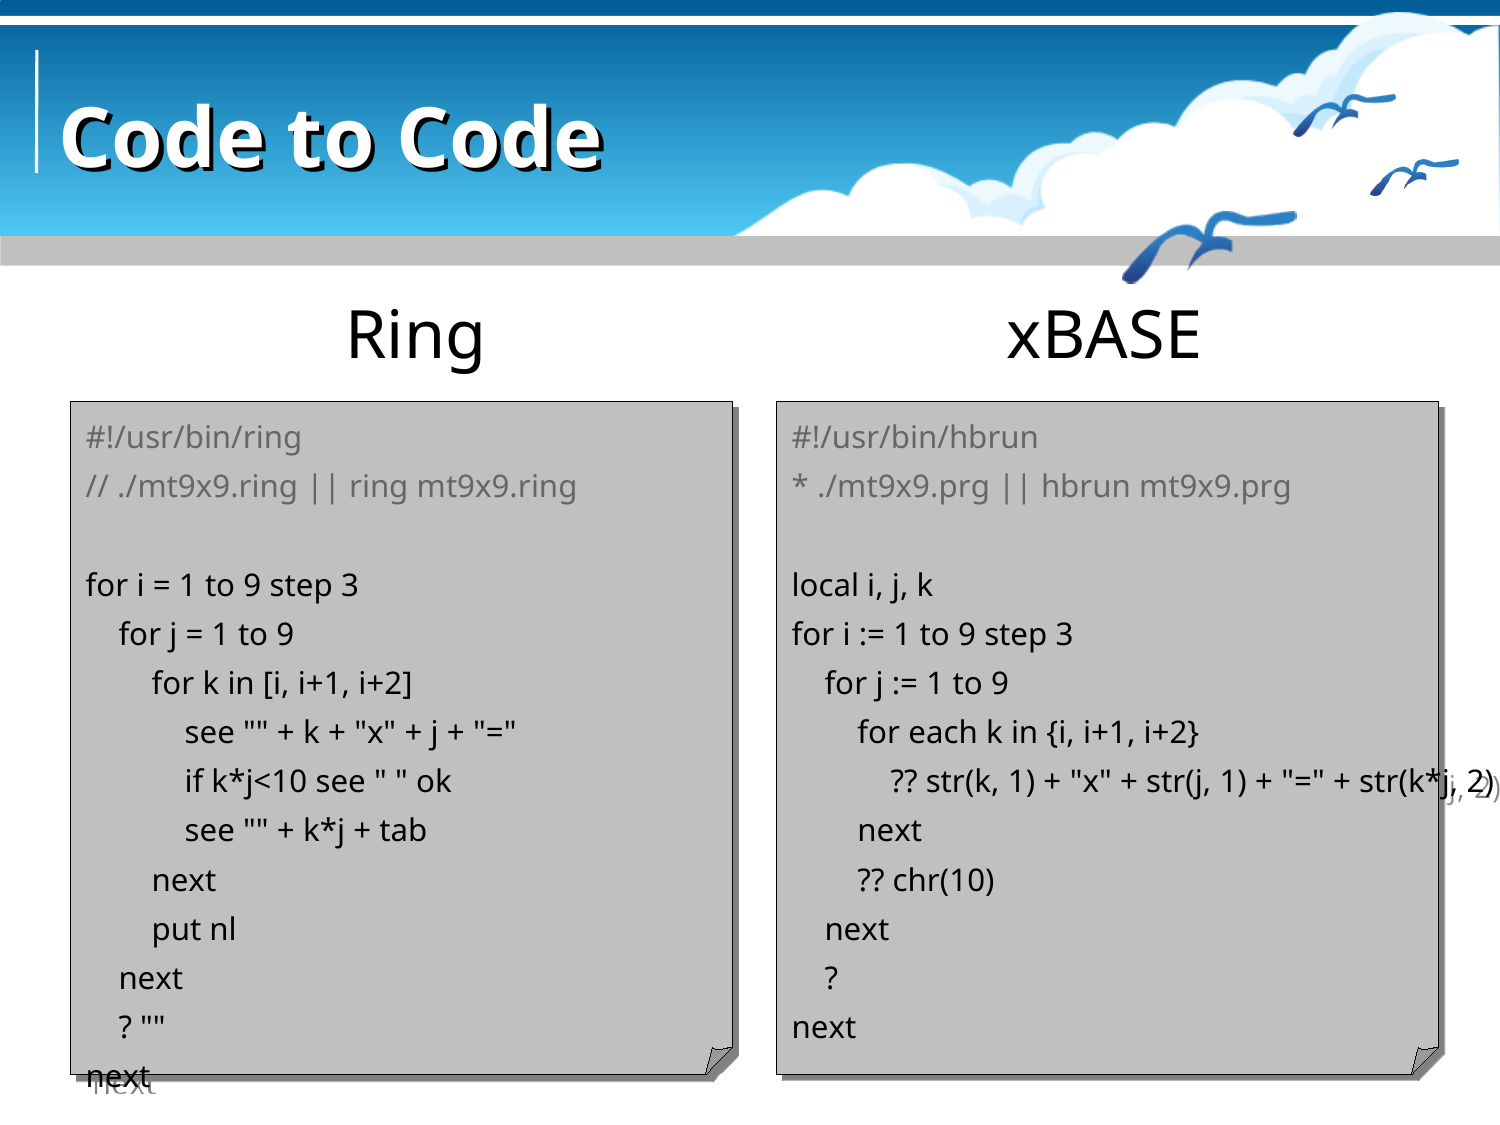

# Code to Code
xBASE
Ring
#!/usr/bin/ring
// ./mt9x9.ring || ring mt9x9.ring
for i = 1 to 9 step 3
 for j = 1 to 9
 for k in [i, i+1, i+2]
 see "" + k + "x" + j + "="
 if k*j<10 see " " ok
 see "" + k*j + tab
 next
 put nl
 next
 ? ""
next
#!/usr/bin/hbrun
* ./mt9x9.prg || hbrun mt9x9.prg
local i, j, k
for i := 1 to 9 step 3
 for j := 1 to 9
 for each k in {i, i+1, i+2}
 ?? str(k, 1) + "x" + str(j, 1) + "=" + str(k*j, 2) + chr(9)
 next
 ?? chr(10)
 next
 ?
next